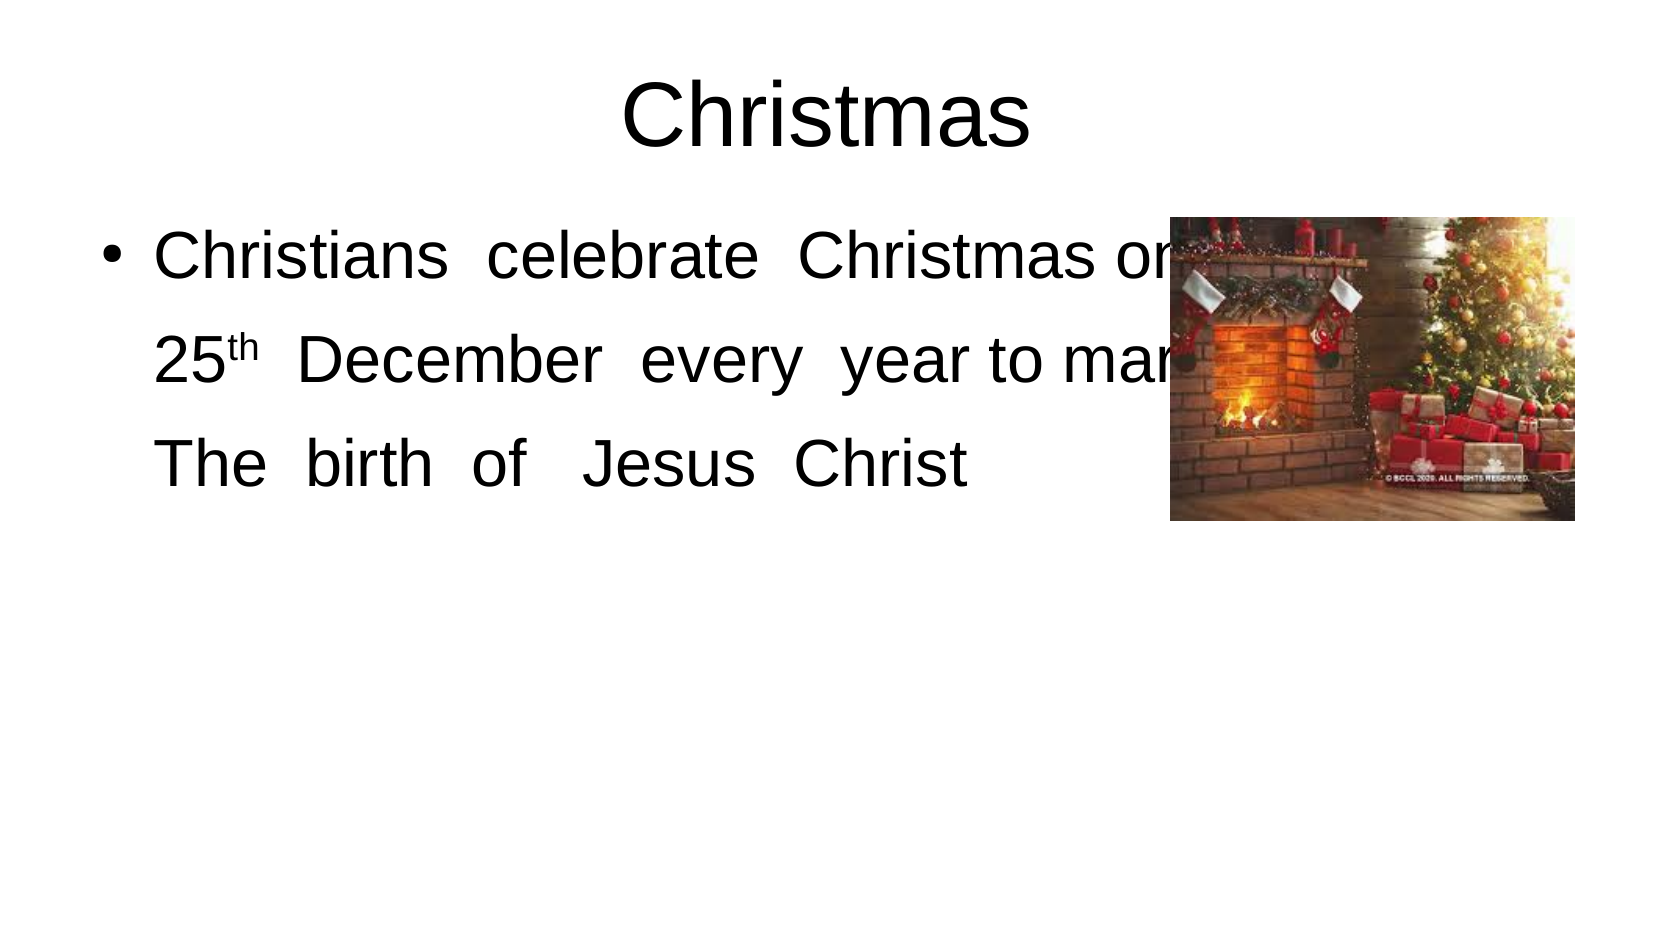

# Christmas
Christians celebrate Christmas on
25th December every year to mark
The birth of Jesus Christ